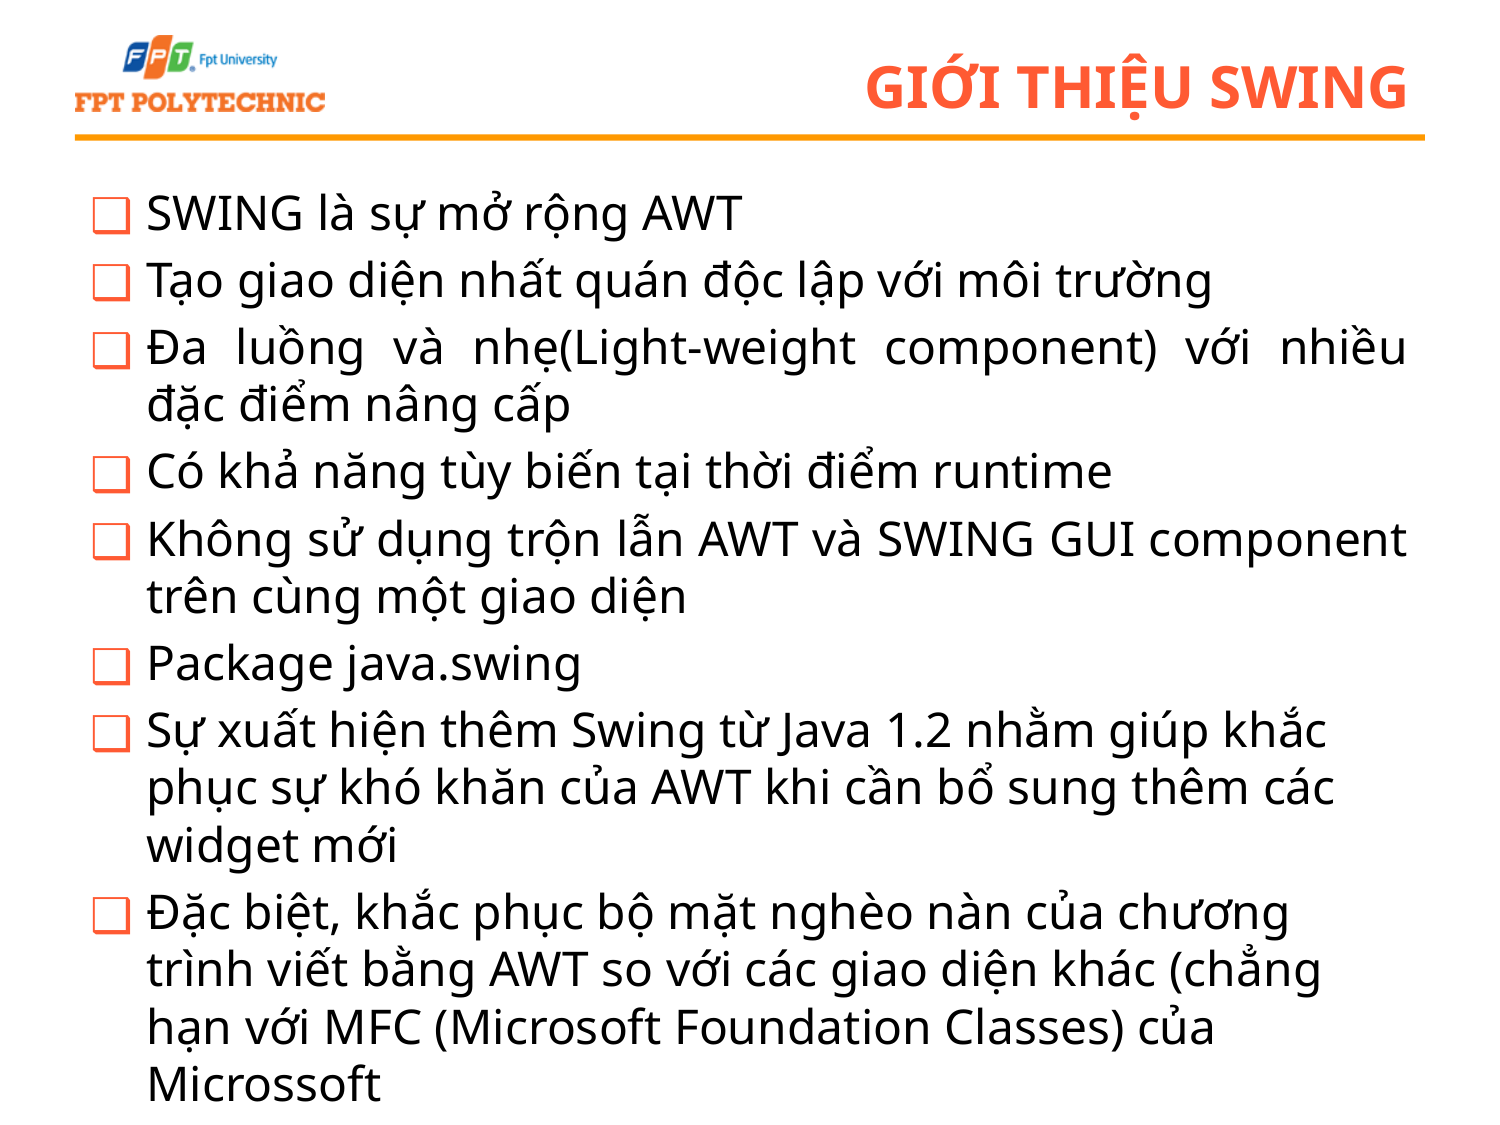

# Giới thiệu SWING
SWING là sự mở rộng AWT
Tạo giao diện nhất quán độc lập với môi trường
Đa luồng và nhẹ(Light-weight component) với nhiều đặc điểm nâng cấp
Có khả năng tùy biến tại thời điểm runtime
Không sử dụng trộn lẫn AWT và SWING GUI component trên cùng một giao diện
Package java.swing
Sự xuất hiện thêm Swing từ Java 1.2 nhằm giúp khắc phục sự khó khăn của AWT khi cần bổ sung thêm các widget mới
Đặc biệt, khắc phục bộ mặt nghèo nàn của chương trình viết bằng AWT so với các giao diện khác (chẳng hạn với MFC (Microsoft Foundation Classes) của Microssoft